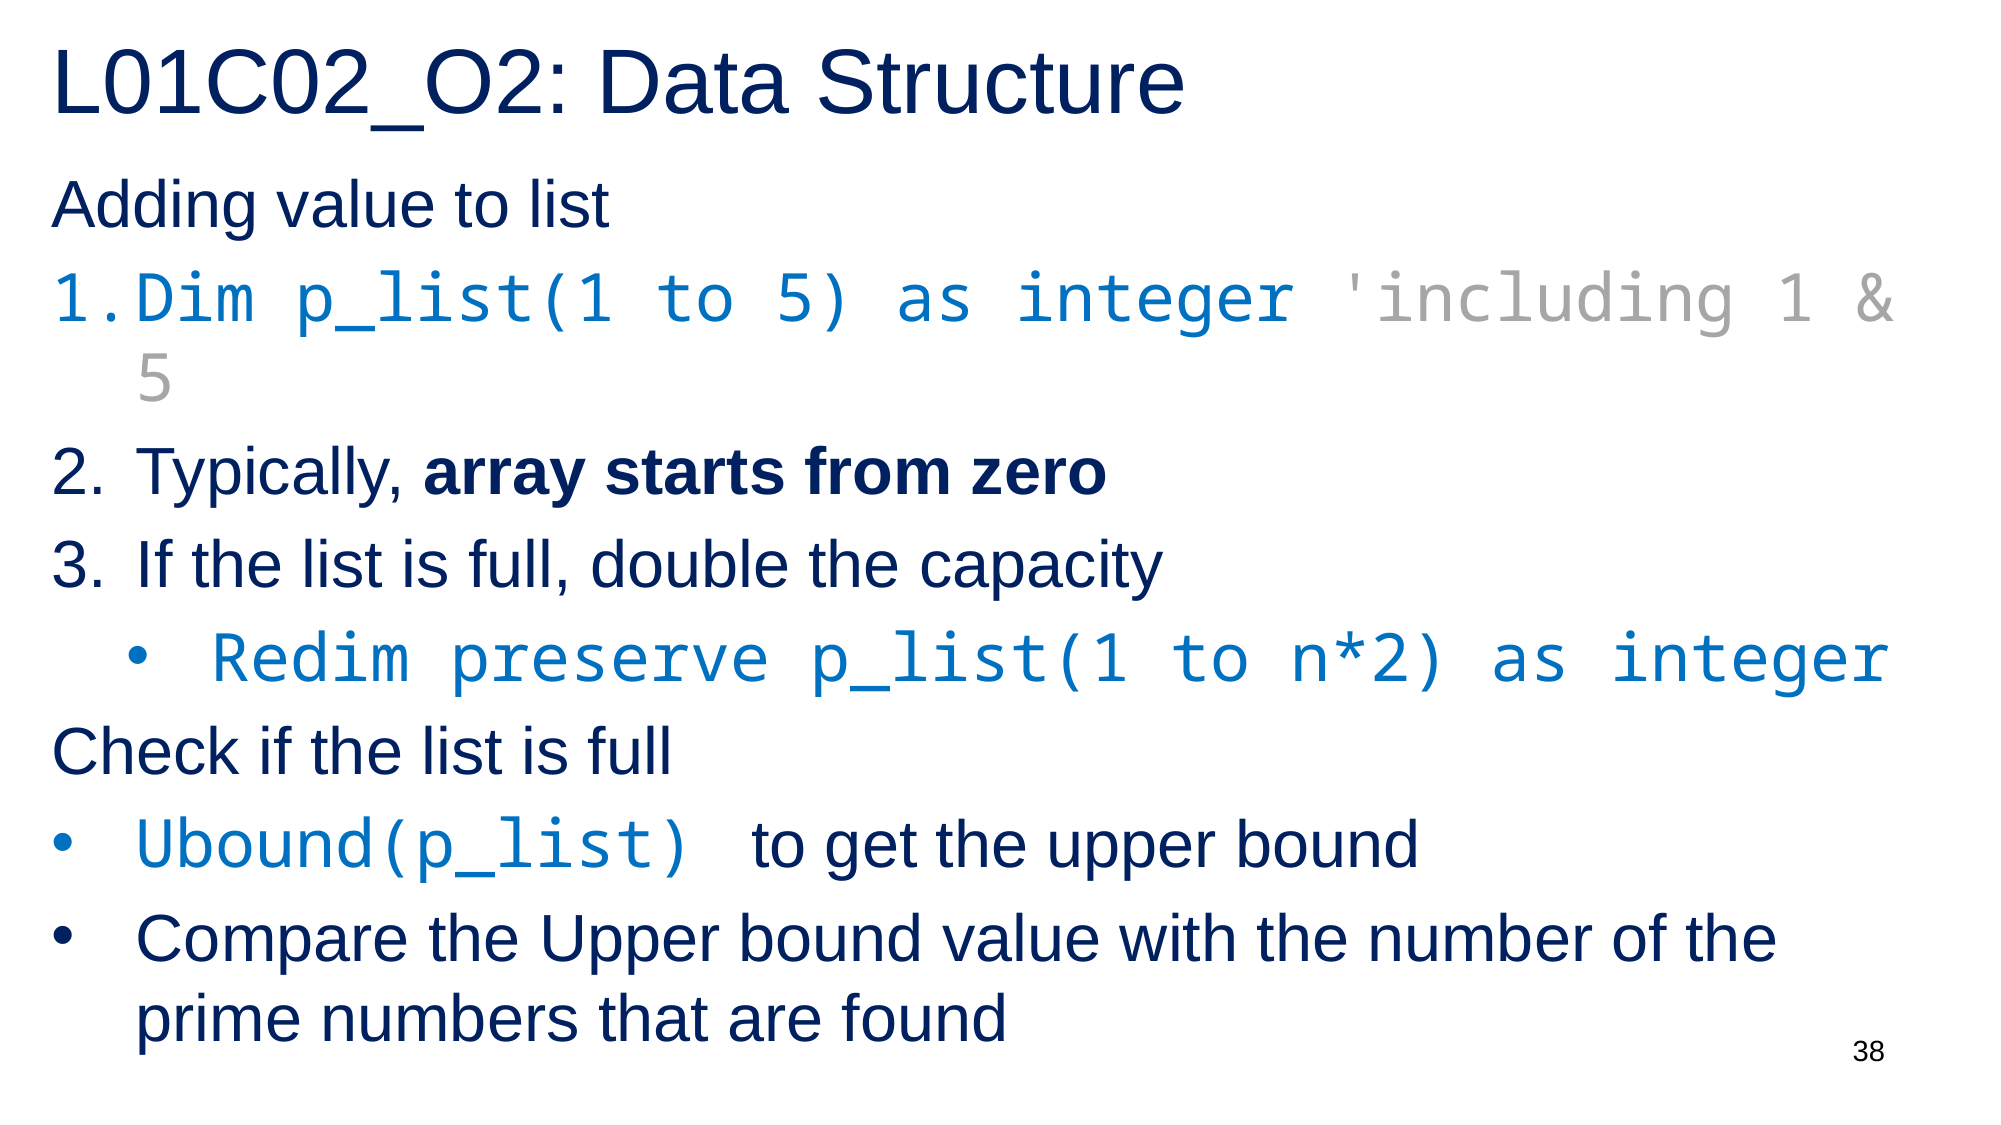

# L01C02_O2: Data Structure
Adding value to list
Dim p_list(1 to 5) as integer 'including 1 & 5
Typically, array starts from zero
If the list is full, double the capacity
Redim preserve p_list(1 to n*2) as integer
Check if the list is full
Ubound(p_list) to get the upper bound
Compare the Upper bound value with the number of the prime numbers that are found